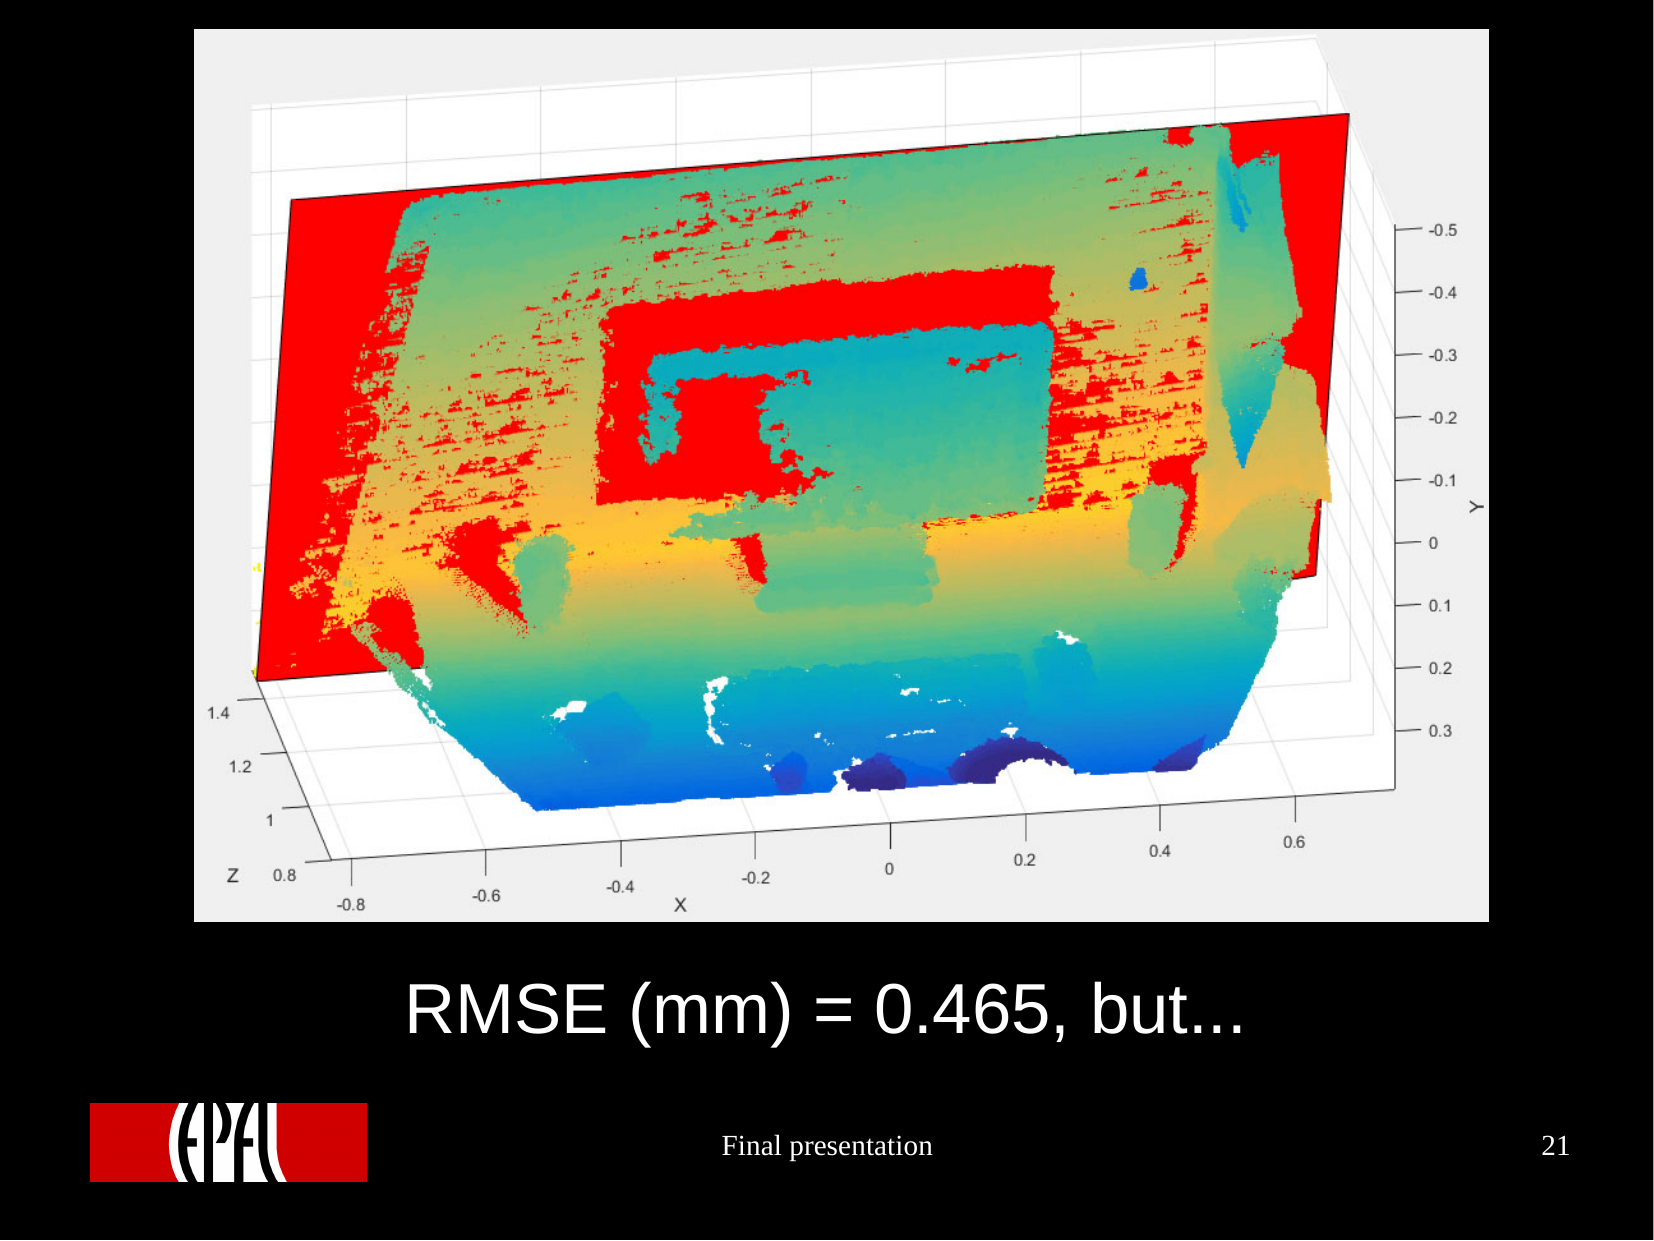

# RMSE (mm) = 0.465, but...
Final presentation
21